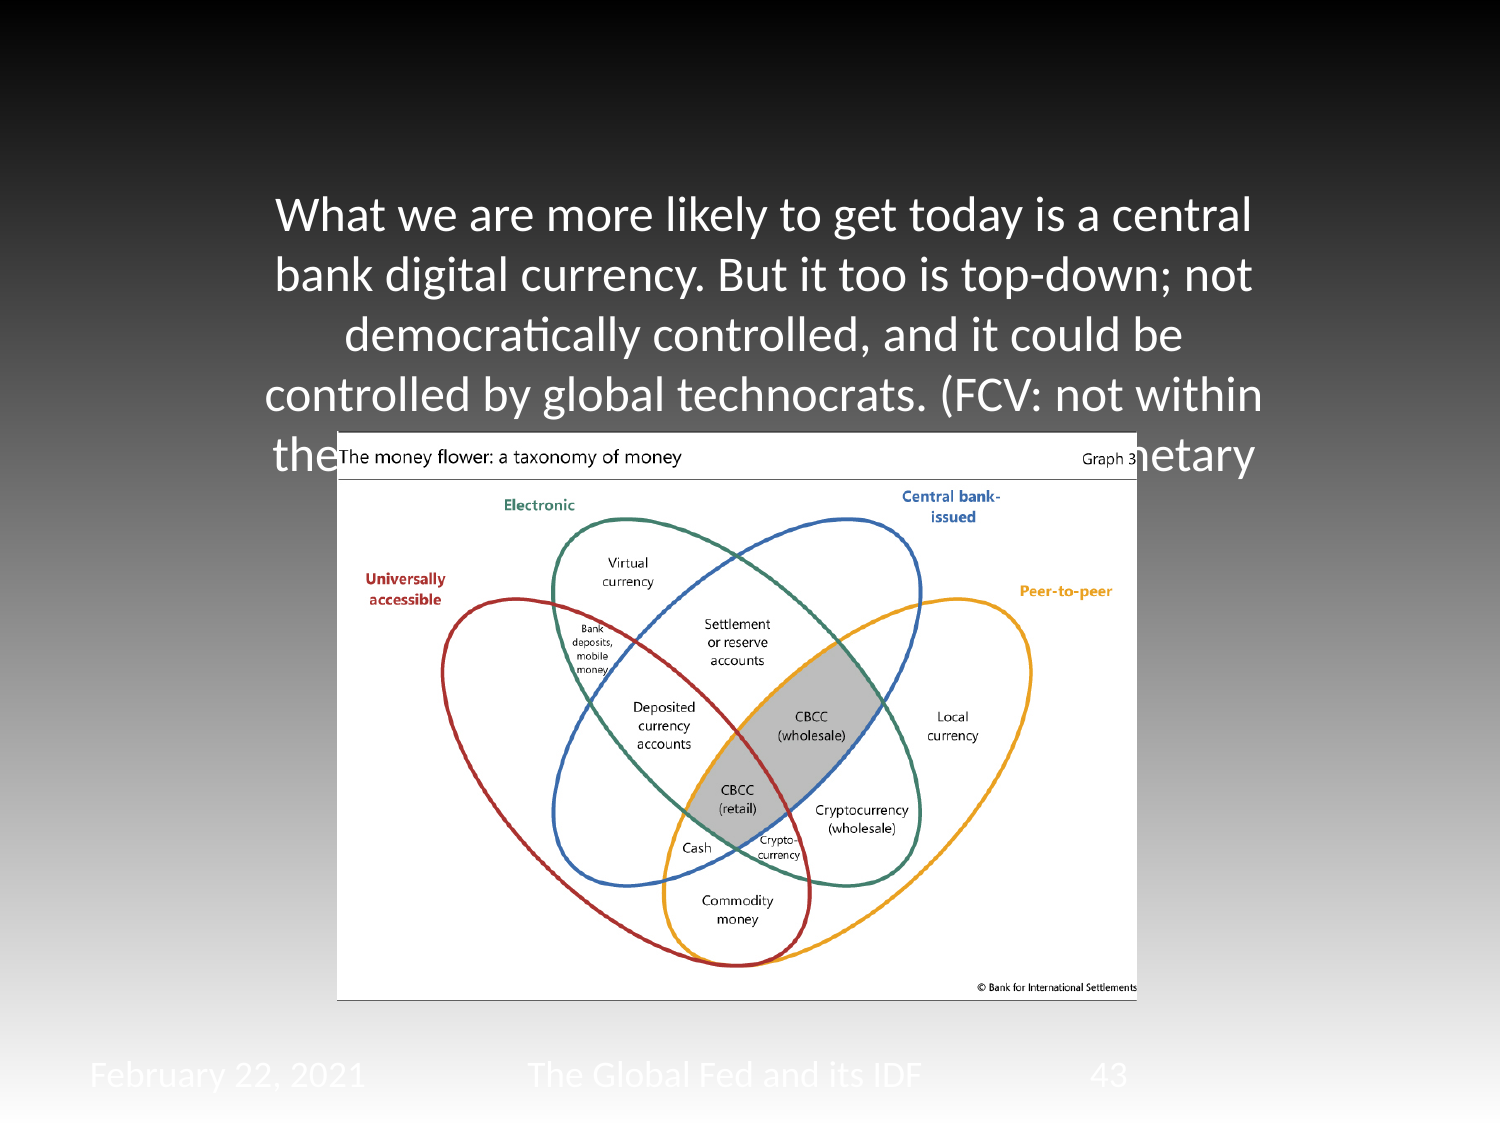

# What we are more likely to get today is a central bank digital currency. But it too is top-down; not democratically controlled, and it could be controlled by global technocrats. (FCV: not within the Tierra Federated Global Sovereign Monetary Authority)
February 22, 2021
The Global Fed and its IDF